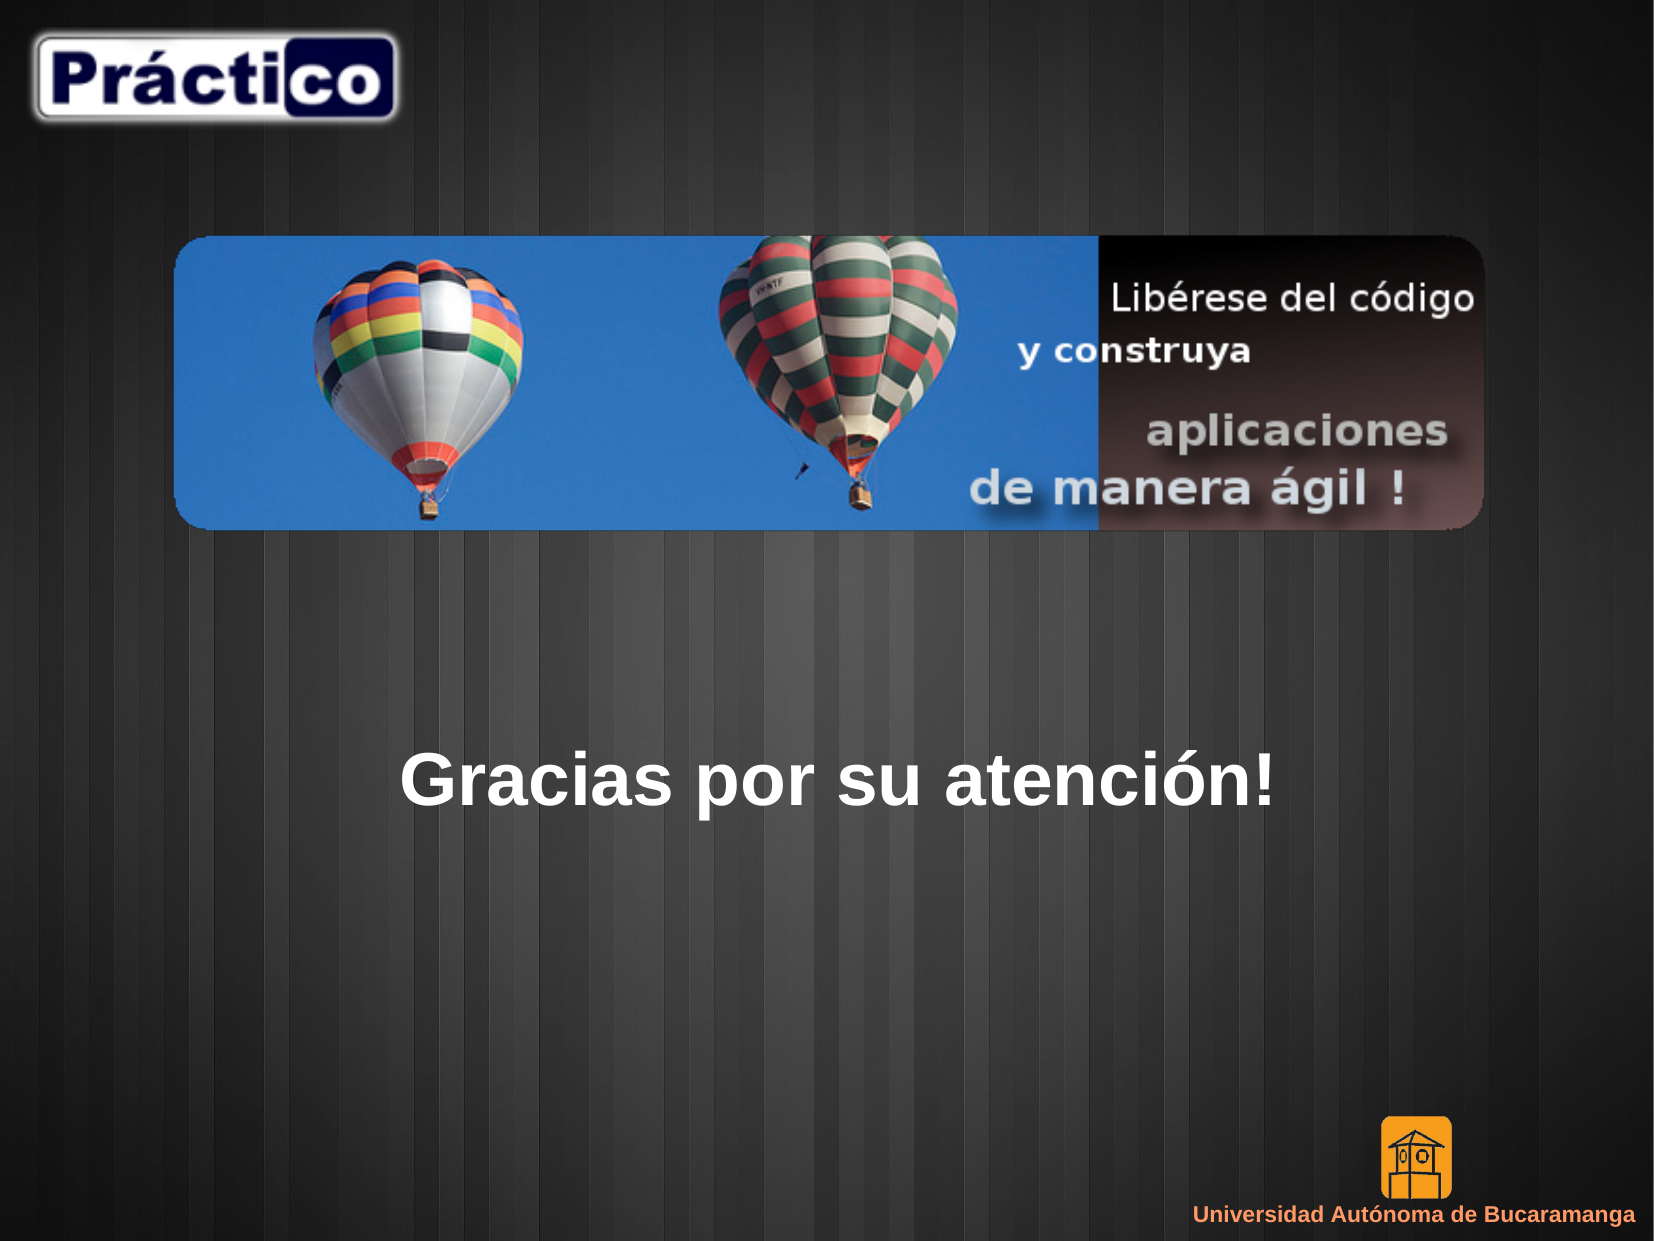

# Gracias por su atención!
Universidad Autónoma de Bucaramanga